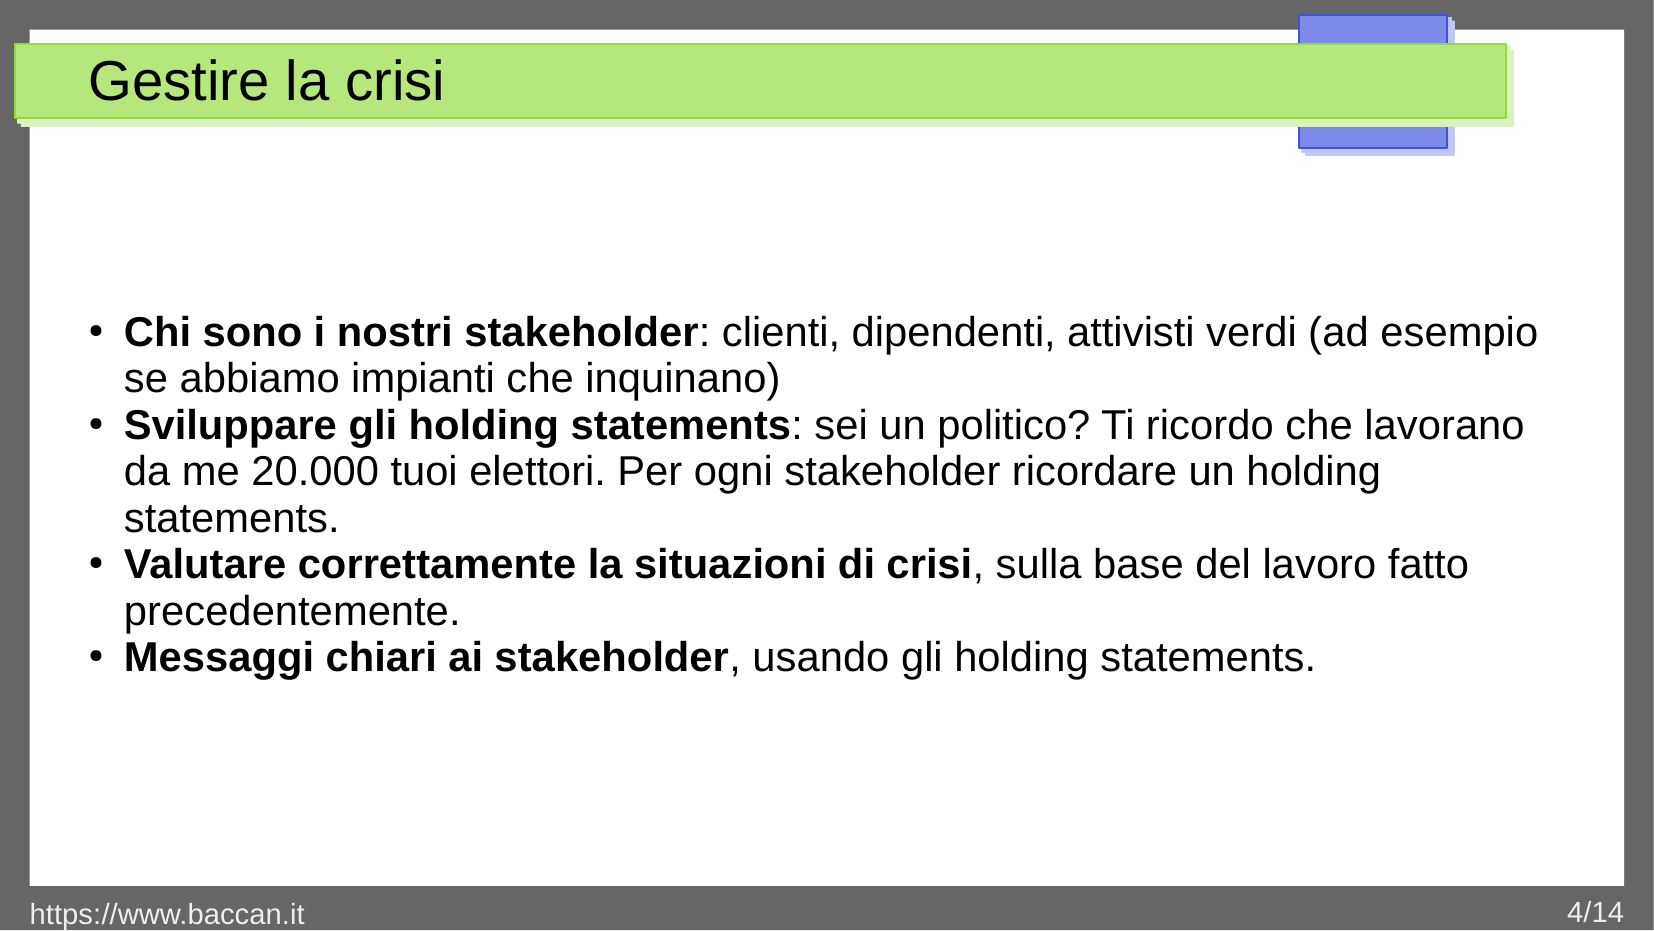

# Gestire la crisi
Chi sono i nostri stakeholder: clienti, dipendenti, attivisti verdi (ad esempio se abbiamo impianti che inquinano)
Sviluppare gli holding statements: sei un politico? Ti ricordo che lavorano da me 20.000 tuoi elettori. Per ogni stakeholder ricordare un holding statements.
Valutare correttamente la situazioni di crisi, sulla base del lavoro fatto precedentemente.
Messaggi chiari ai stakeholder, usando gli holding statements.
4
https://www.baccan.it